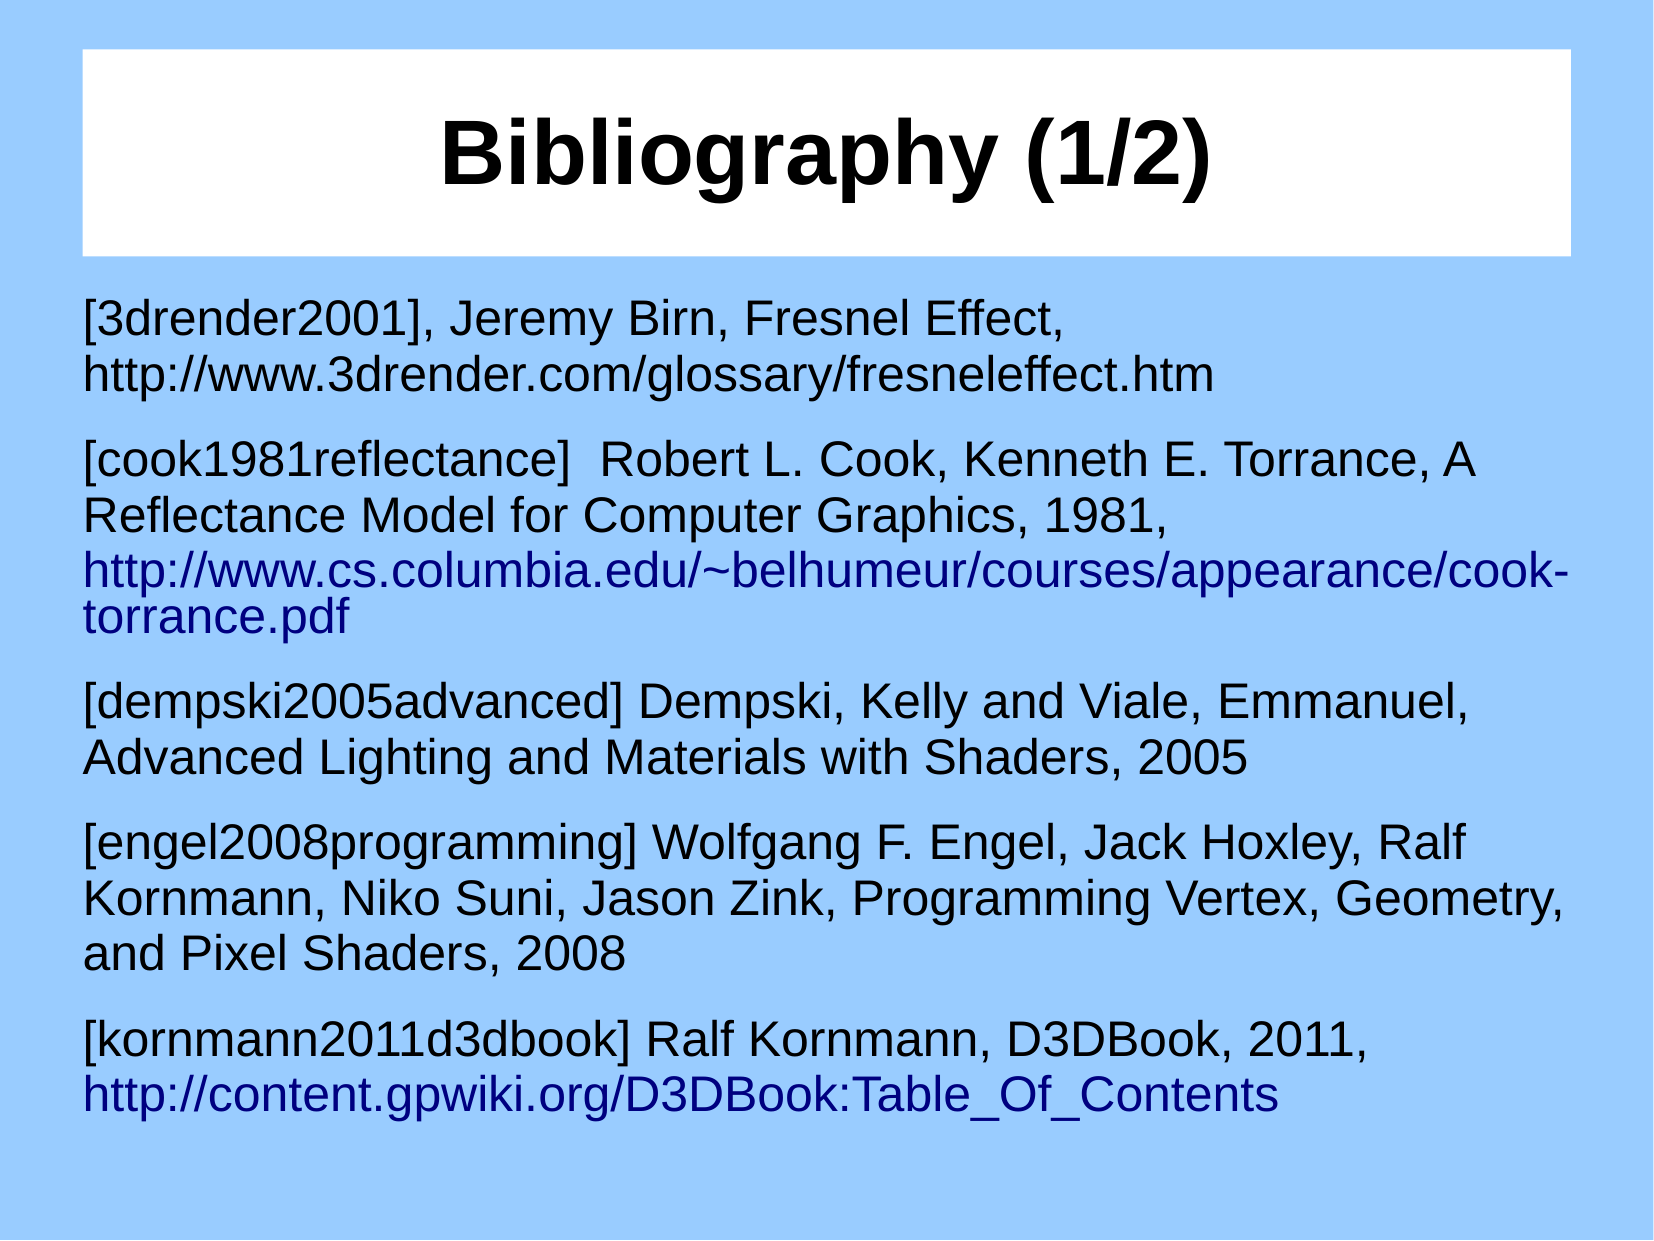

# Bibliography (1/2)
[3drender2001], Jeremy Birn, Fresnel Effect, http://www.3drender.com/glossary/fresneleffect.htm
[cook1981reflectance]	Robert L. Cook, Kenneth E. Torrance, A Reflectance Model for Computer Graphics, 1981, http://www.cs.columbia.edu/~belhumeur/courses/appearance/cook-torrance.pdf
[dempski2005advanced] Dempski, Kelly and Viale, Emmanuel, Advanced Lighting and Materials with Shaders, 2005
[engel2008programming] Wolfgang F. Engel, Jack Hoxley, Ralf Kornmann, Niko Suni, Jason Zink, Programming Vertex, Geometry, and Pixel Shaders, 2008
[kornmann2011d3dbook] Ralf Kornmann, D3DBook, 2011, http://content.gpwiki.org/D3DBook:Table_Of_Contents